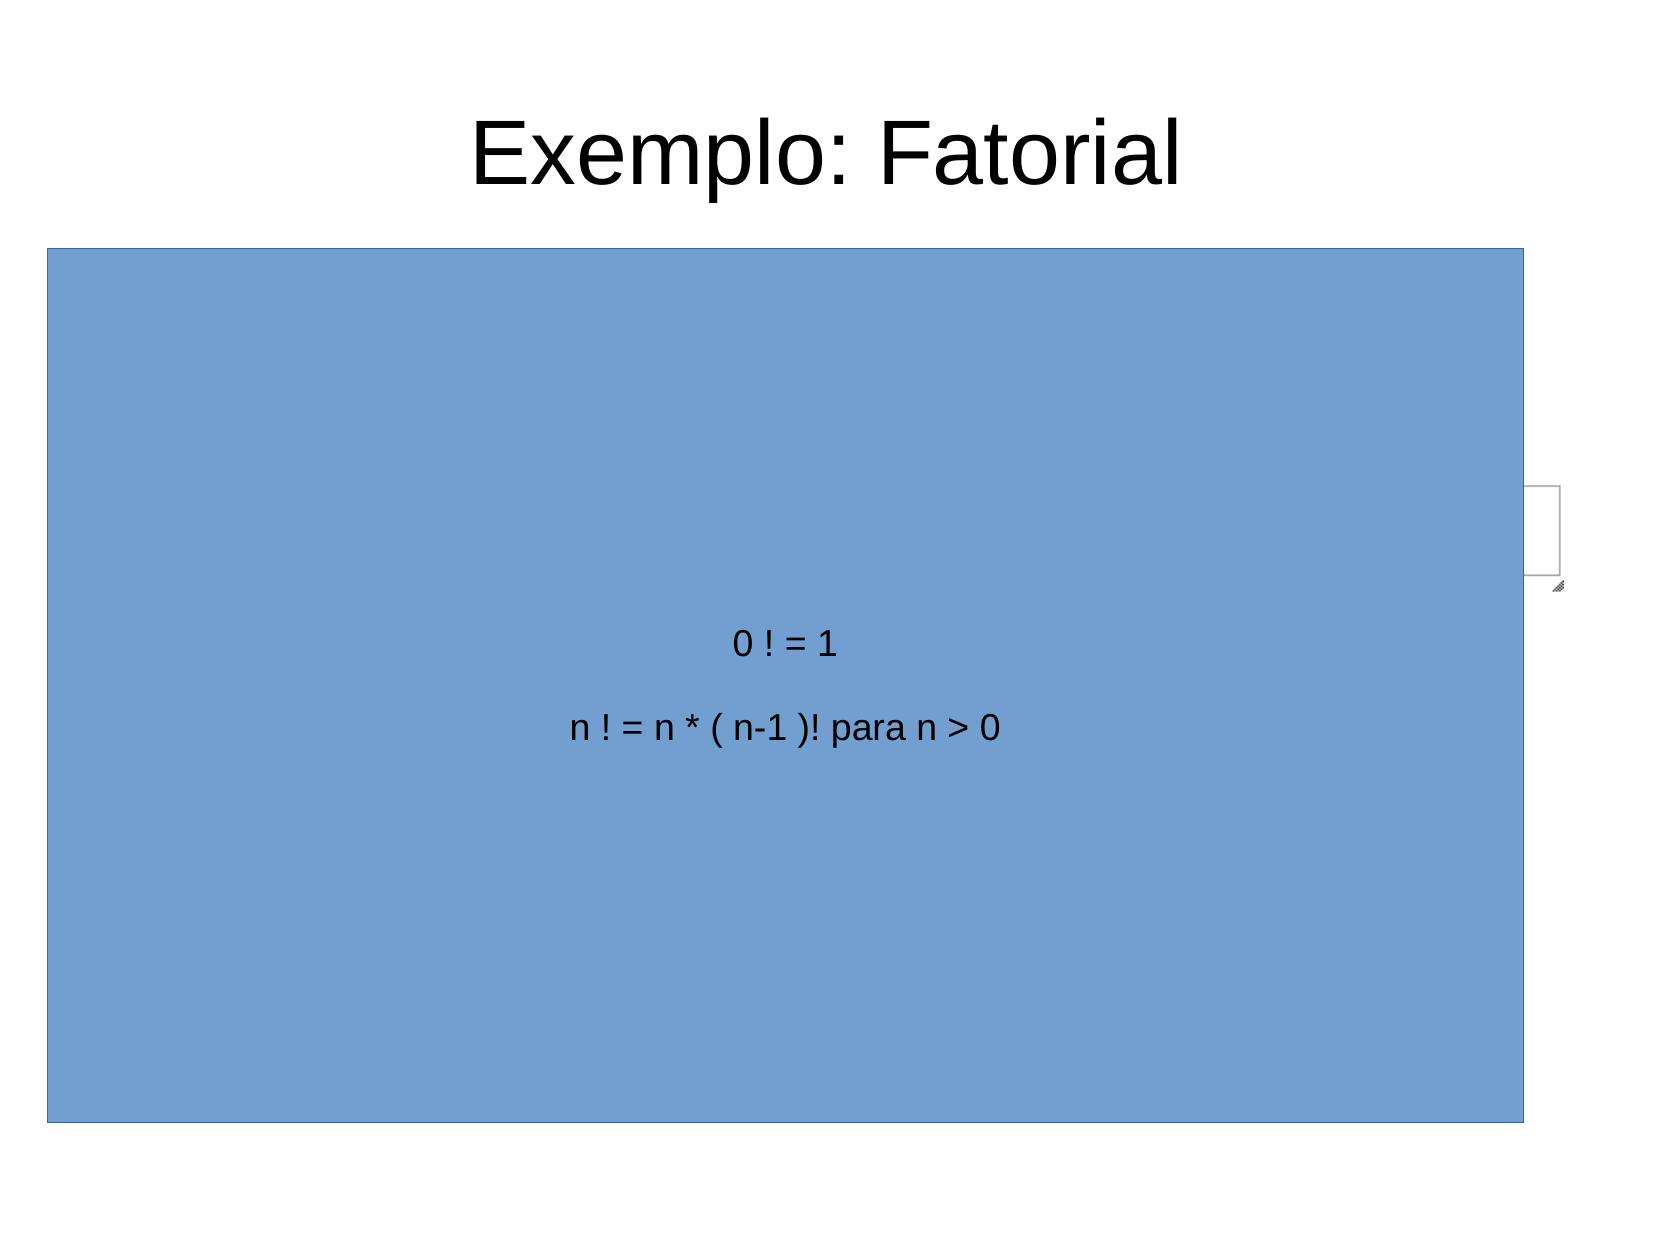

# Exemplo: Fatorial
0 ! = 1
n ! = n * ( n-1 )! para n > 0